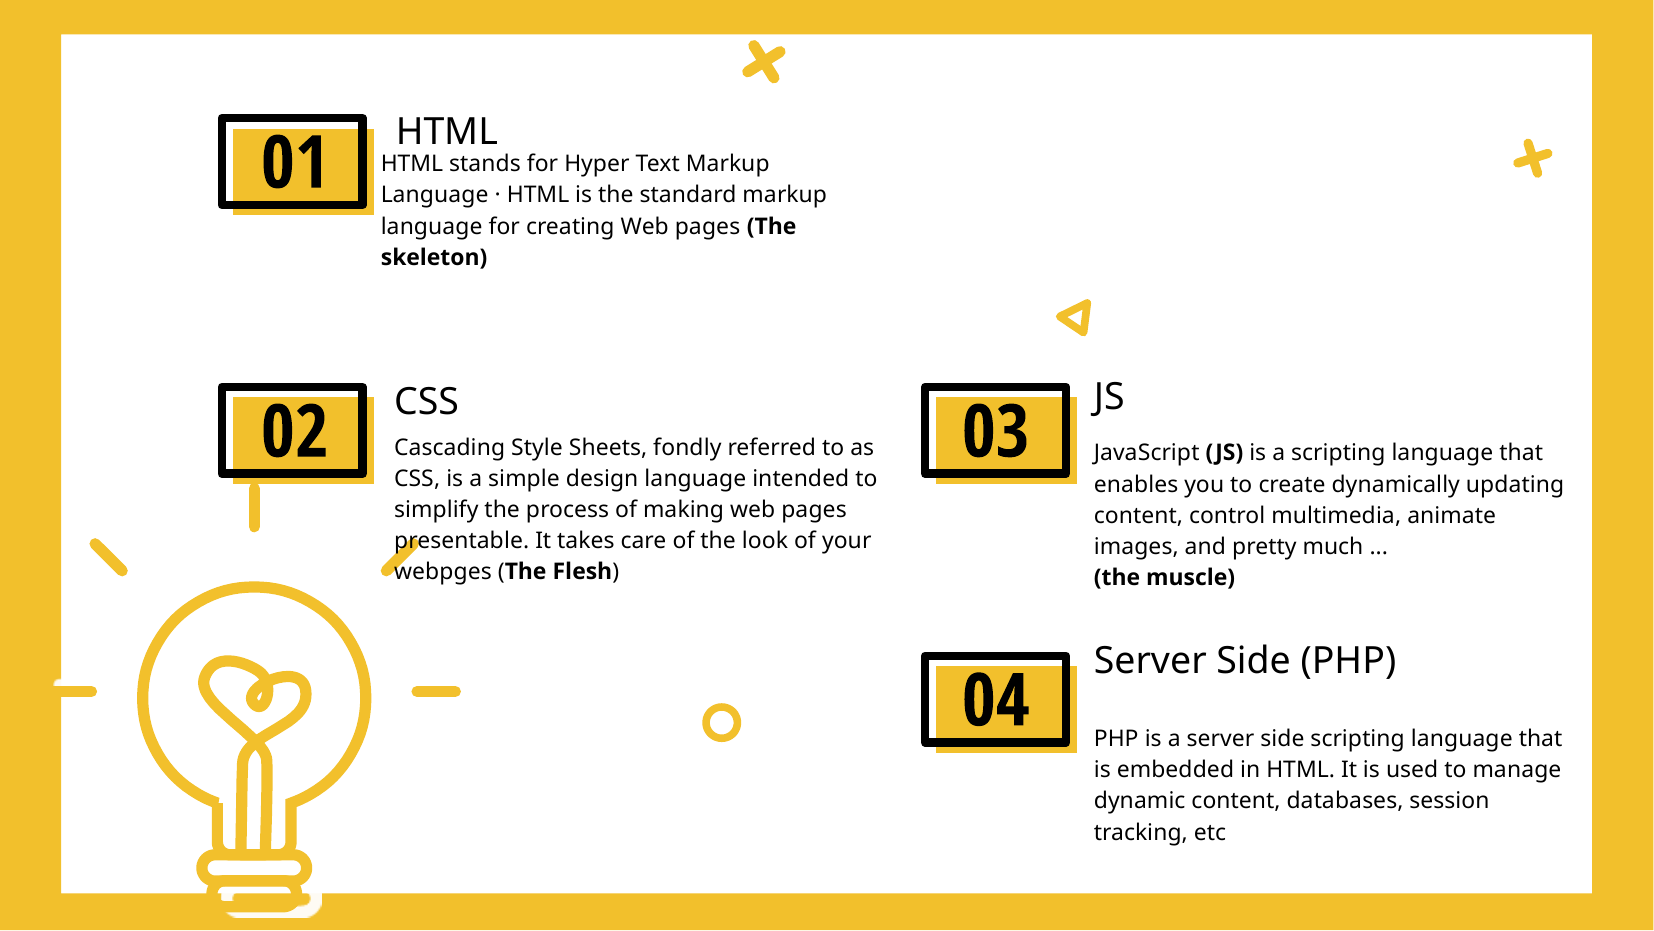

# HTML
HTML stands for Hyper Text Markup Language · HTML is the standard markup language for creating Web pages (The skeleton)
JS
CSS
Cascading Style Sheets, fondly referred to as CSS, is a simple design language intended to simplify the process of making web pages presentable. It takes care of the look of your webpges (The Flesh)
JavaScript (JS) is a scripting language that enables you to create dynamically updating content, control multimedia, animate images, and pretty much ...
(the muscle)
Server Side (PHP)
PHP is a server side scripting language that is embedded in HTML. It is used to manage dynamic content, databases, session tracking, etc